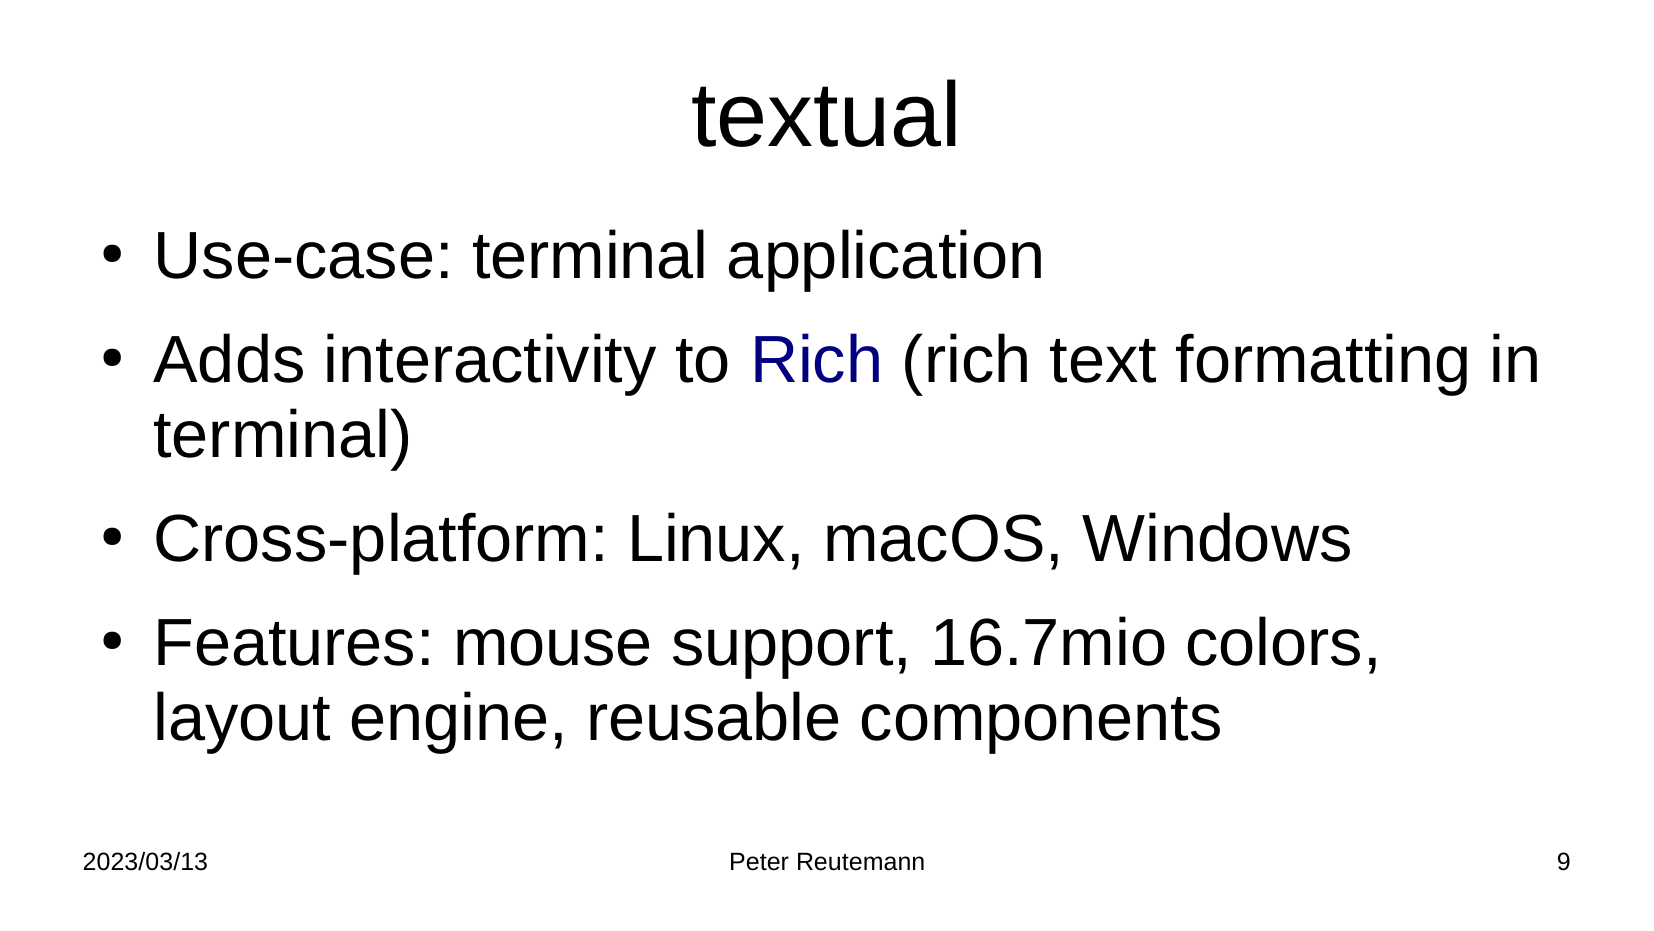

# textual
Use-case: terminal application
Adds interactivity to Rich (rich text formatting in terminal)
Cross-platform: Linux, macOS, Windows
Features: mouse support, 16.7mio colors, layout engine, reusable components
2023/03/13
Peter Reutemann
9